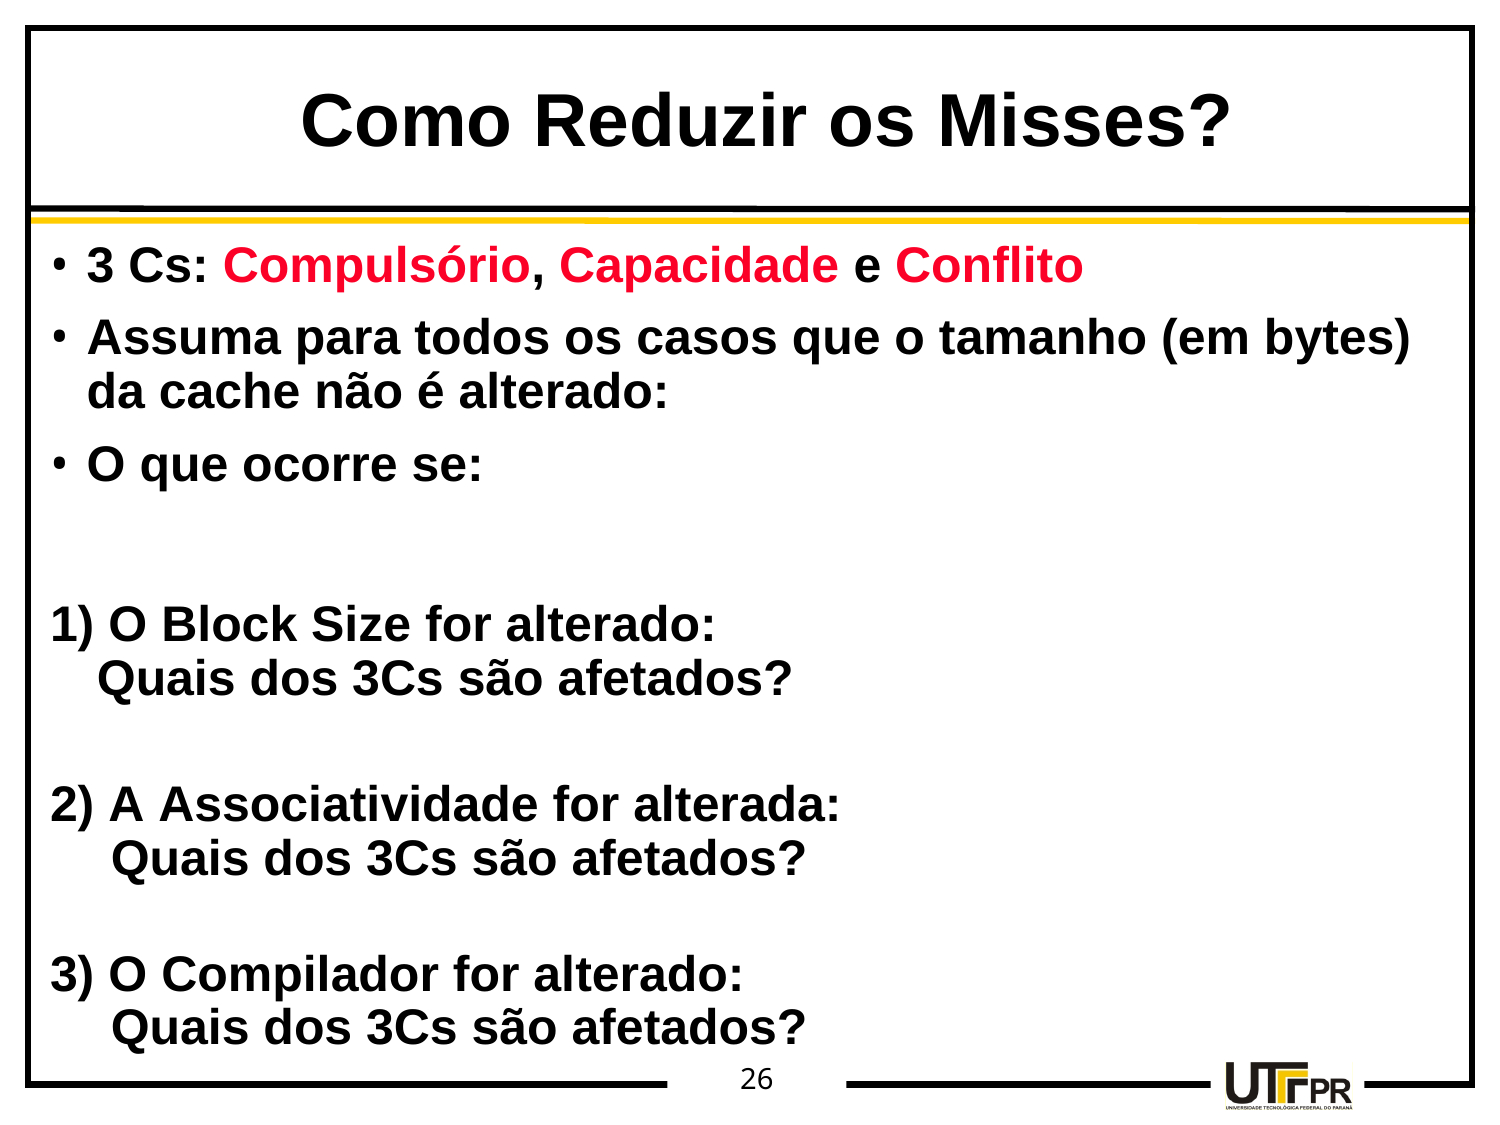

# Como Reduzir os Misses?
3 Cs: Compulsório, Capacidade e Conflito
Assuma para todos os casos que o tamanho (em bytes) da cache não é alterado:
O que ocorre se:
1) O Block Size for alterado:
Quais dos 3Cs são afetados?
2) A Associatividade for alterada:
 Quais dos 3Cs são afetados?
3) O Compilador for alterado:
 Quais dos 3Cs são afetados?